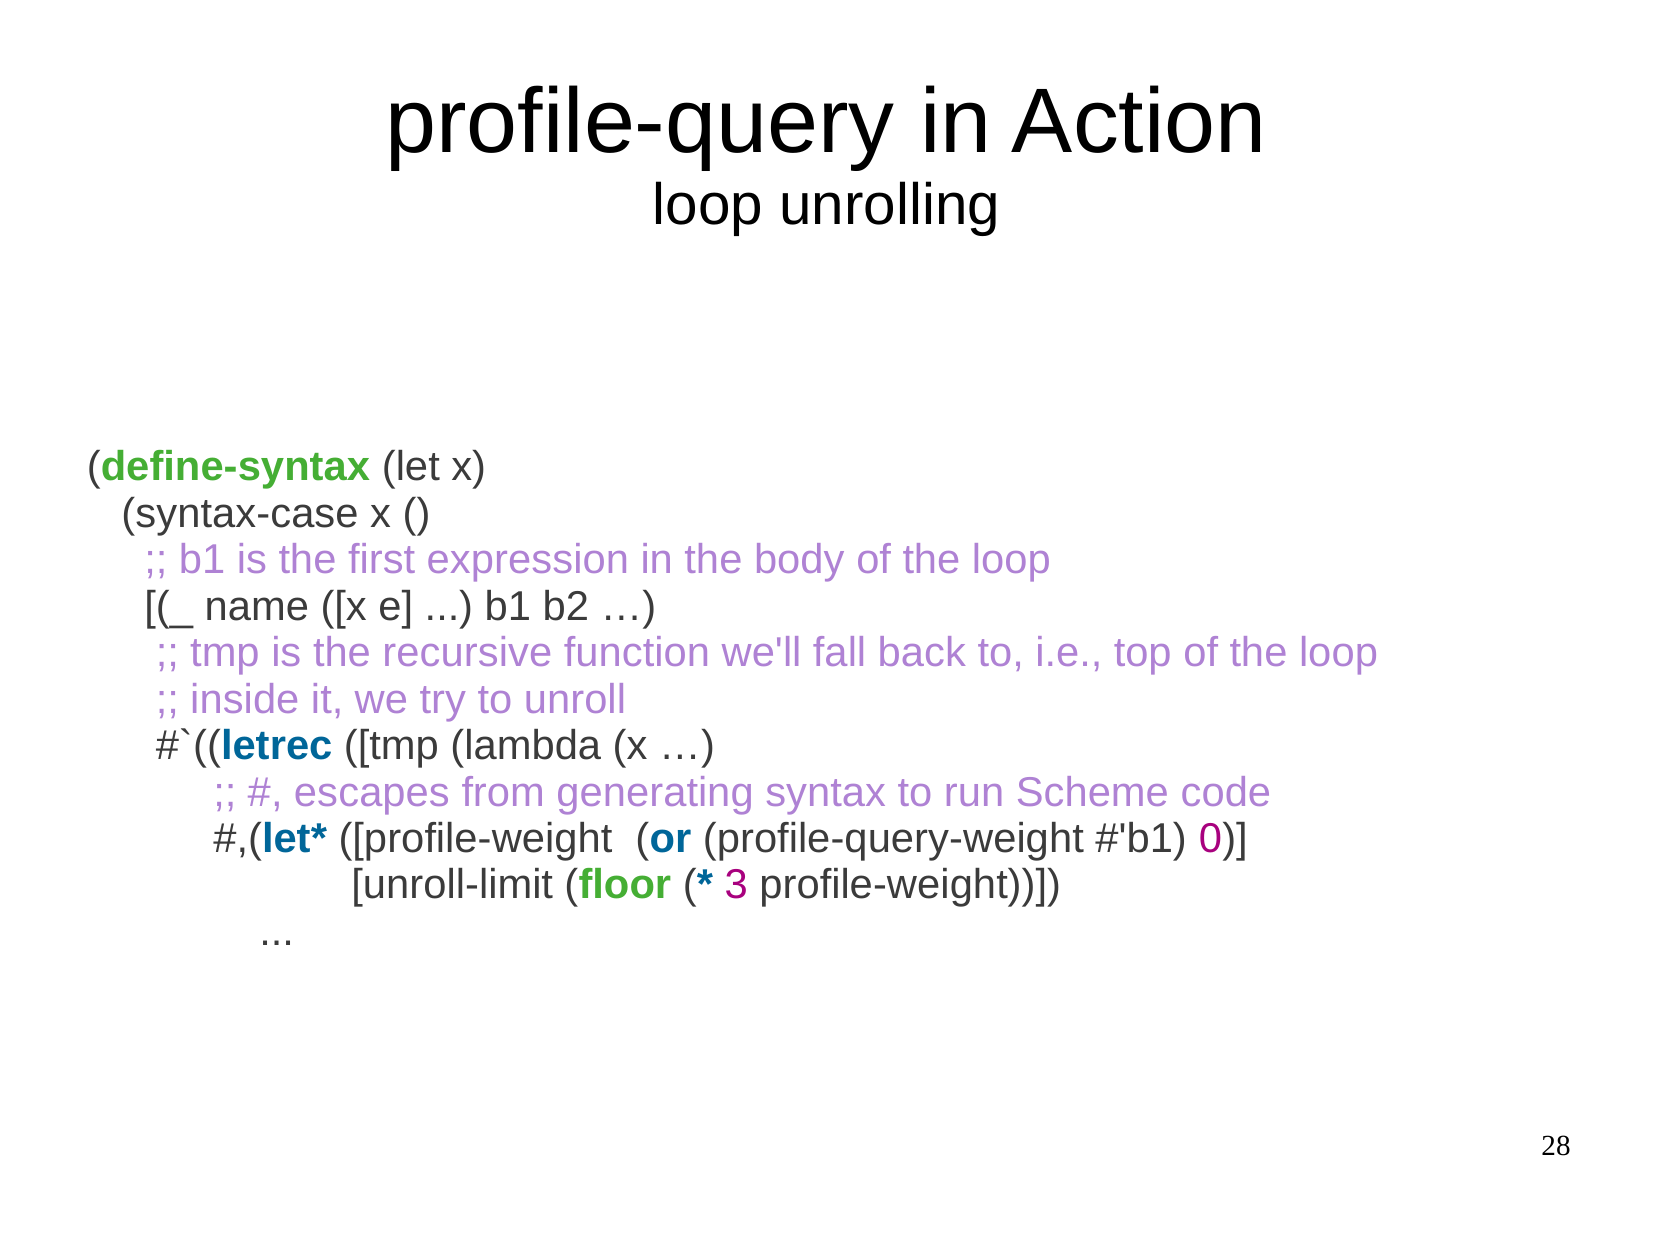

# profile-query in Action loop unrolling
(define-syntax (let x)
 (syntax-case x ()
 ;; b1 is the first expression in the body of the loop
 [(_ name ([x e] ...) b1 b2 …)
 ;; tmp is the recursive function we'll fall back to, i.e., top of the loop
 ;; inside it, we try to unroll
 #`((letrec ([tmp (lambda (x …)
 ;; #, escapes from generating syntax to run Scheme code
 #,(let* ([profile-weight (or (profile-query-weight #'b1) 0)]
 [unroll-limit (floor (* 3 profile-weight))])
 ...
28